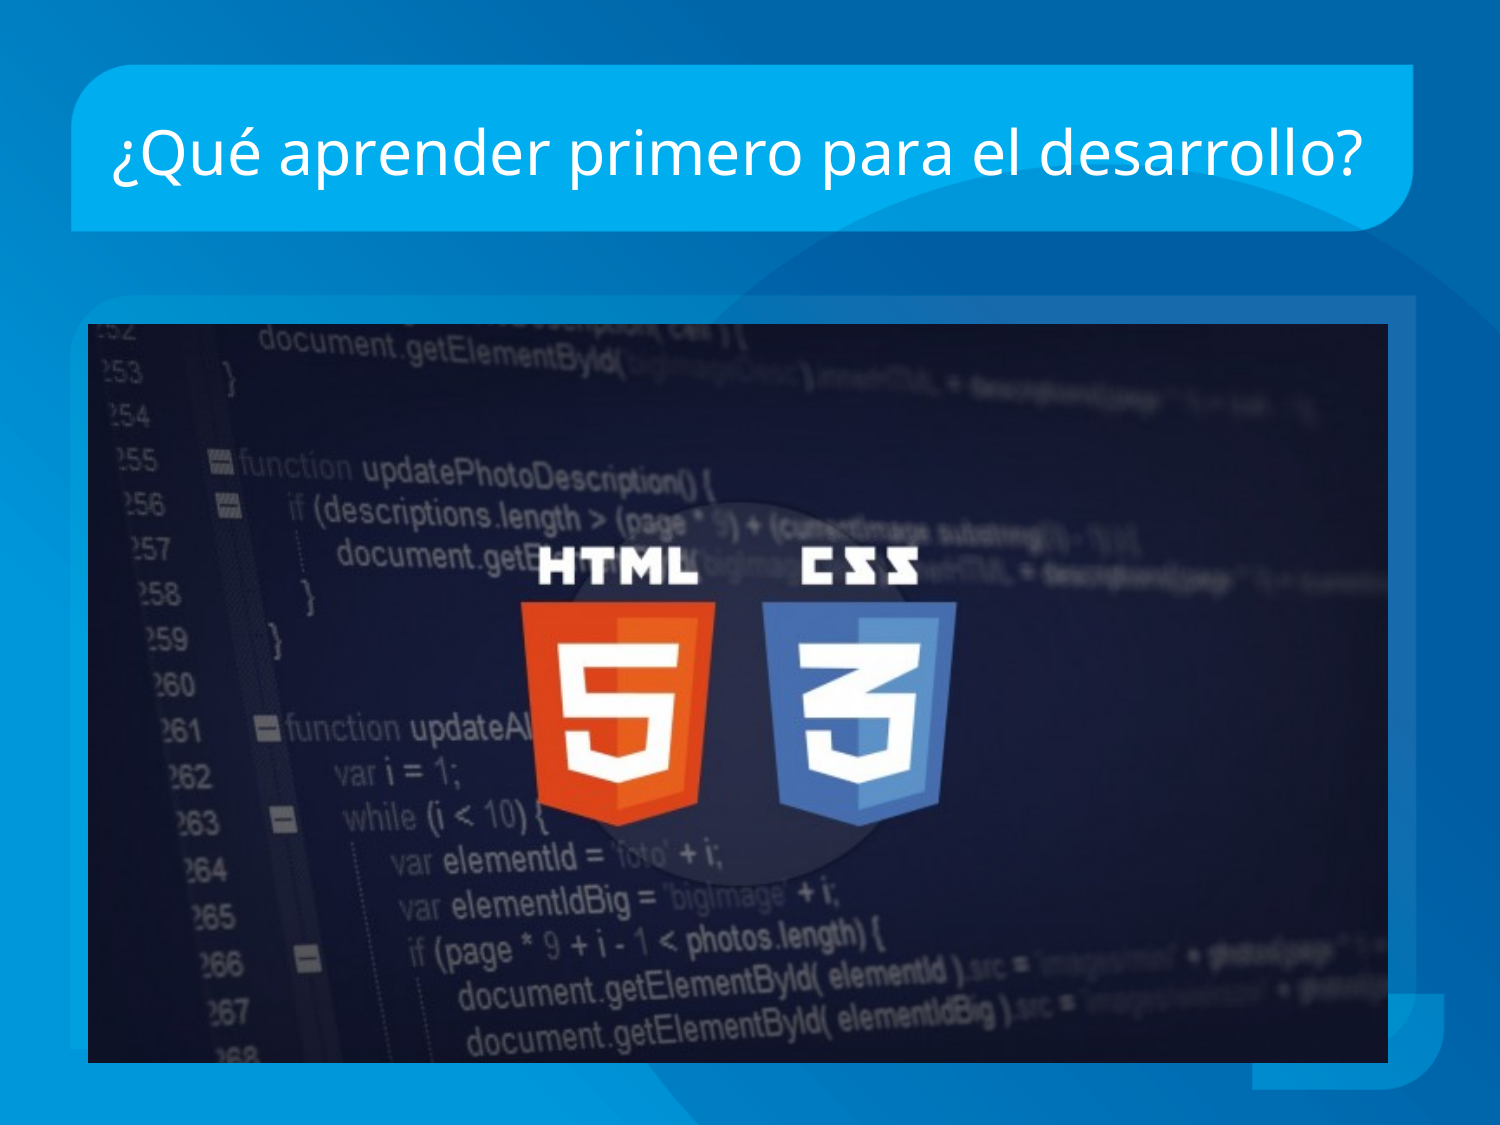

# ¿Qué aprender primero para el desarrollo?